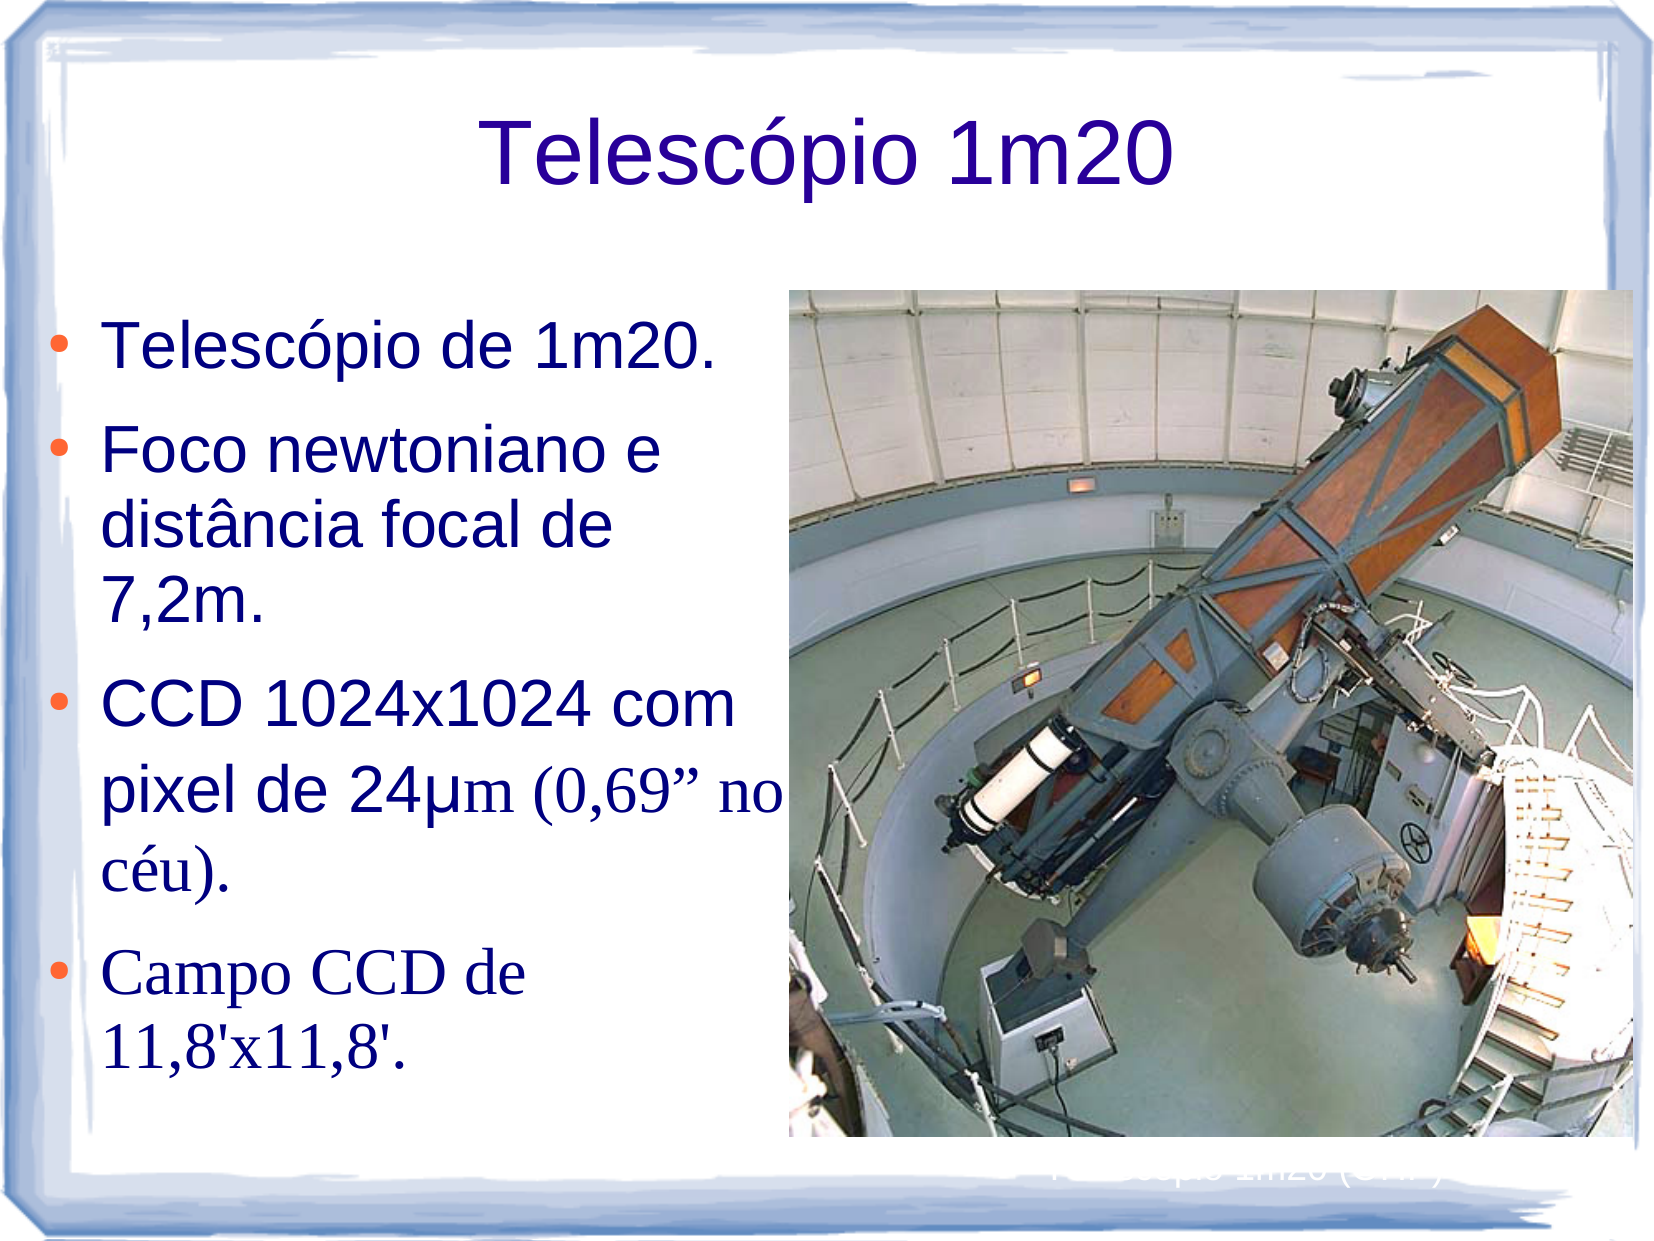

# Telescópio 1m20
Telescópio de 1m20.
Foco newtoniano e distância focal de 7,2m.
CCD 1024x1024 com pixel de 24μm (0,69” no céu).
Campo CCD de 11,8'x11,8'.
Telescópio 1m20 (OHP)